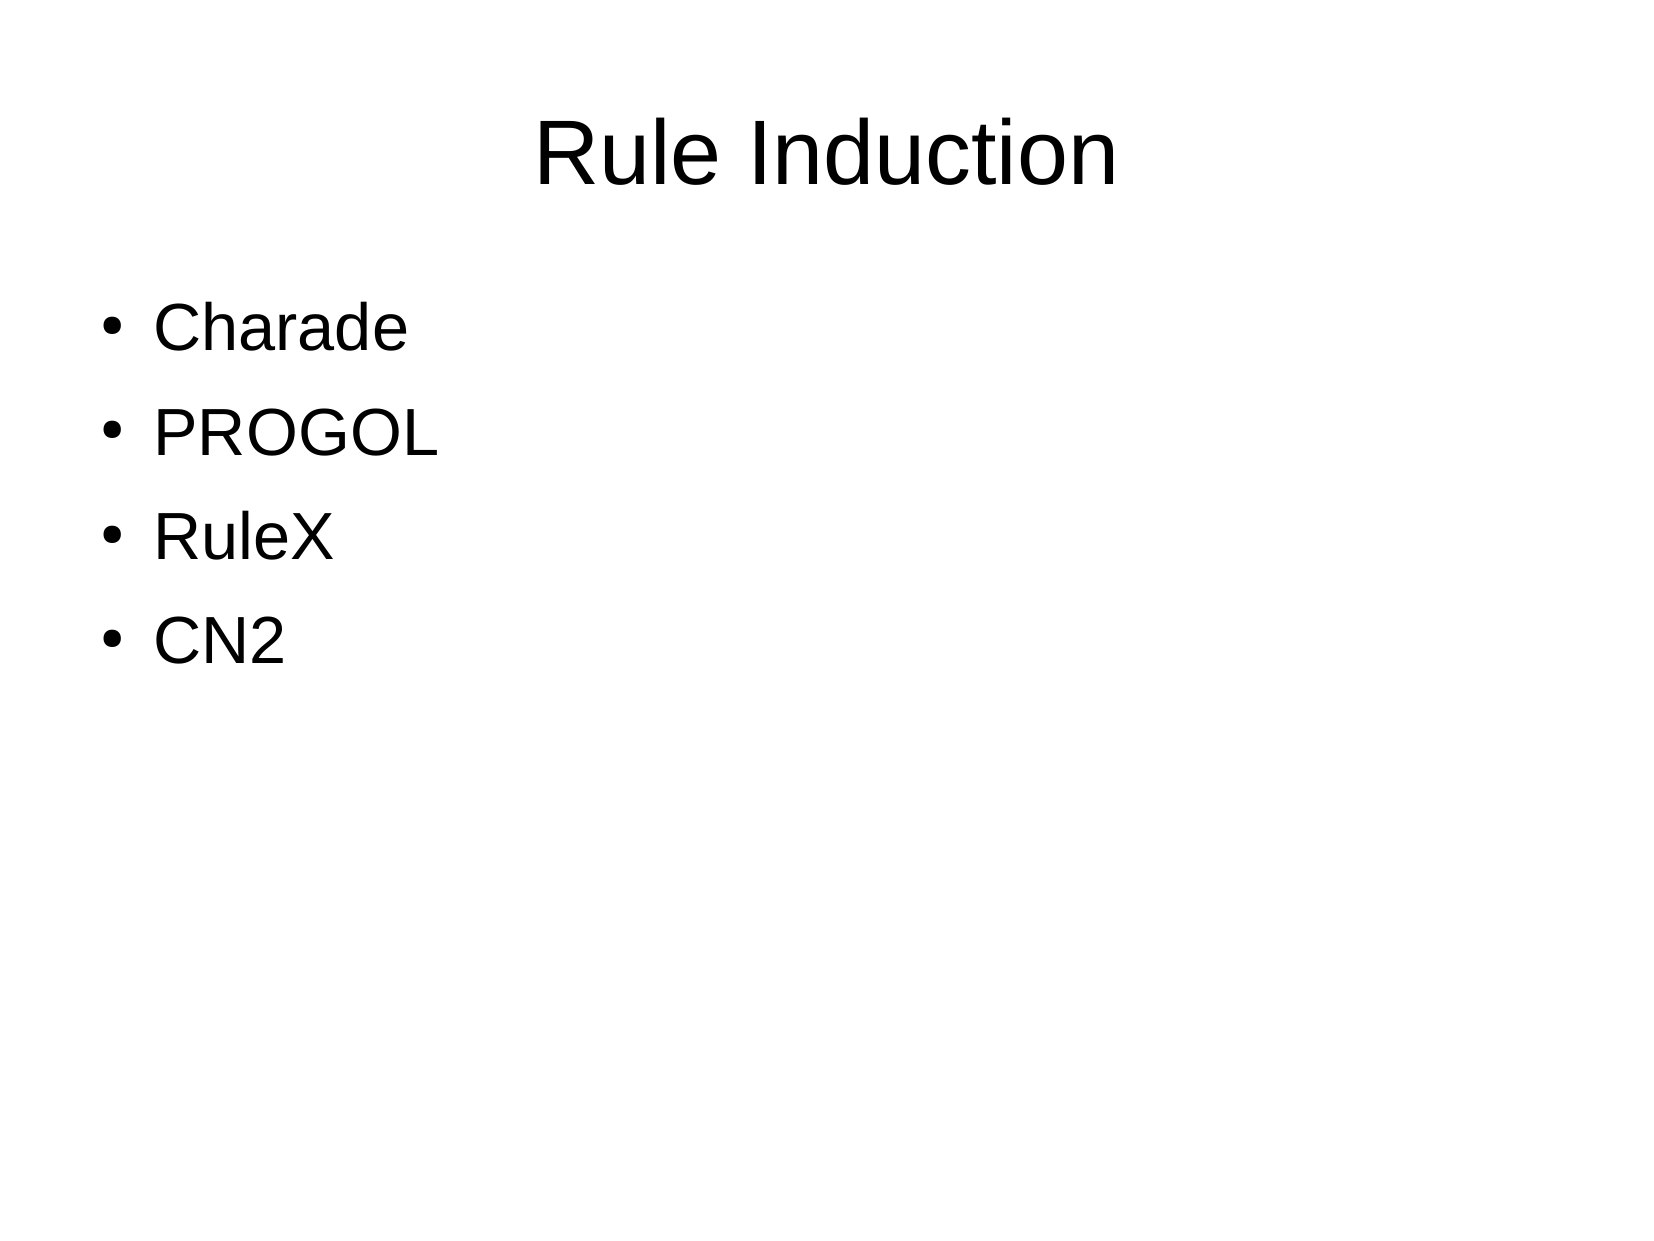

# Rule Induction
Charade
PROGOL
RuleX
CN2